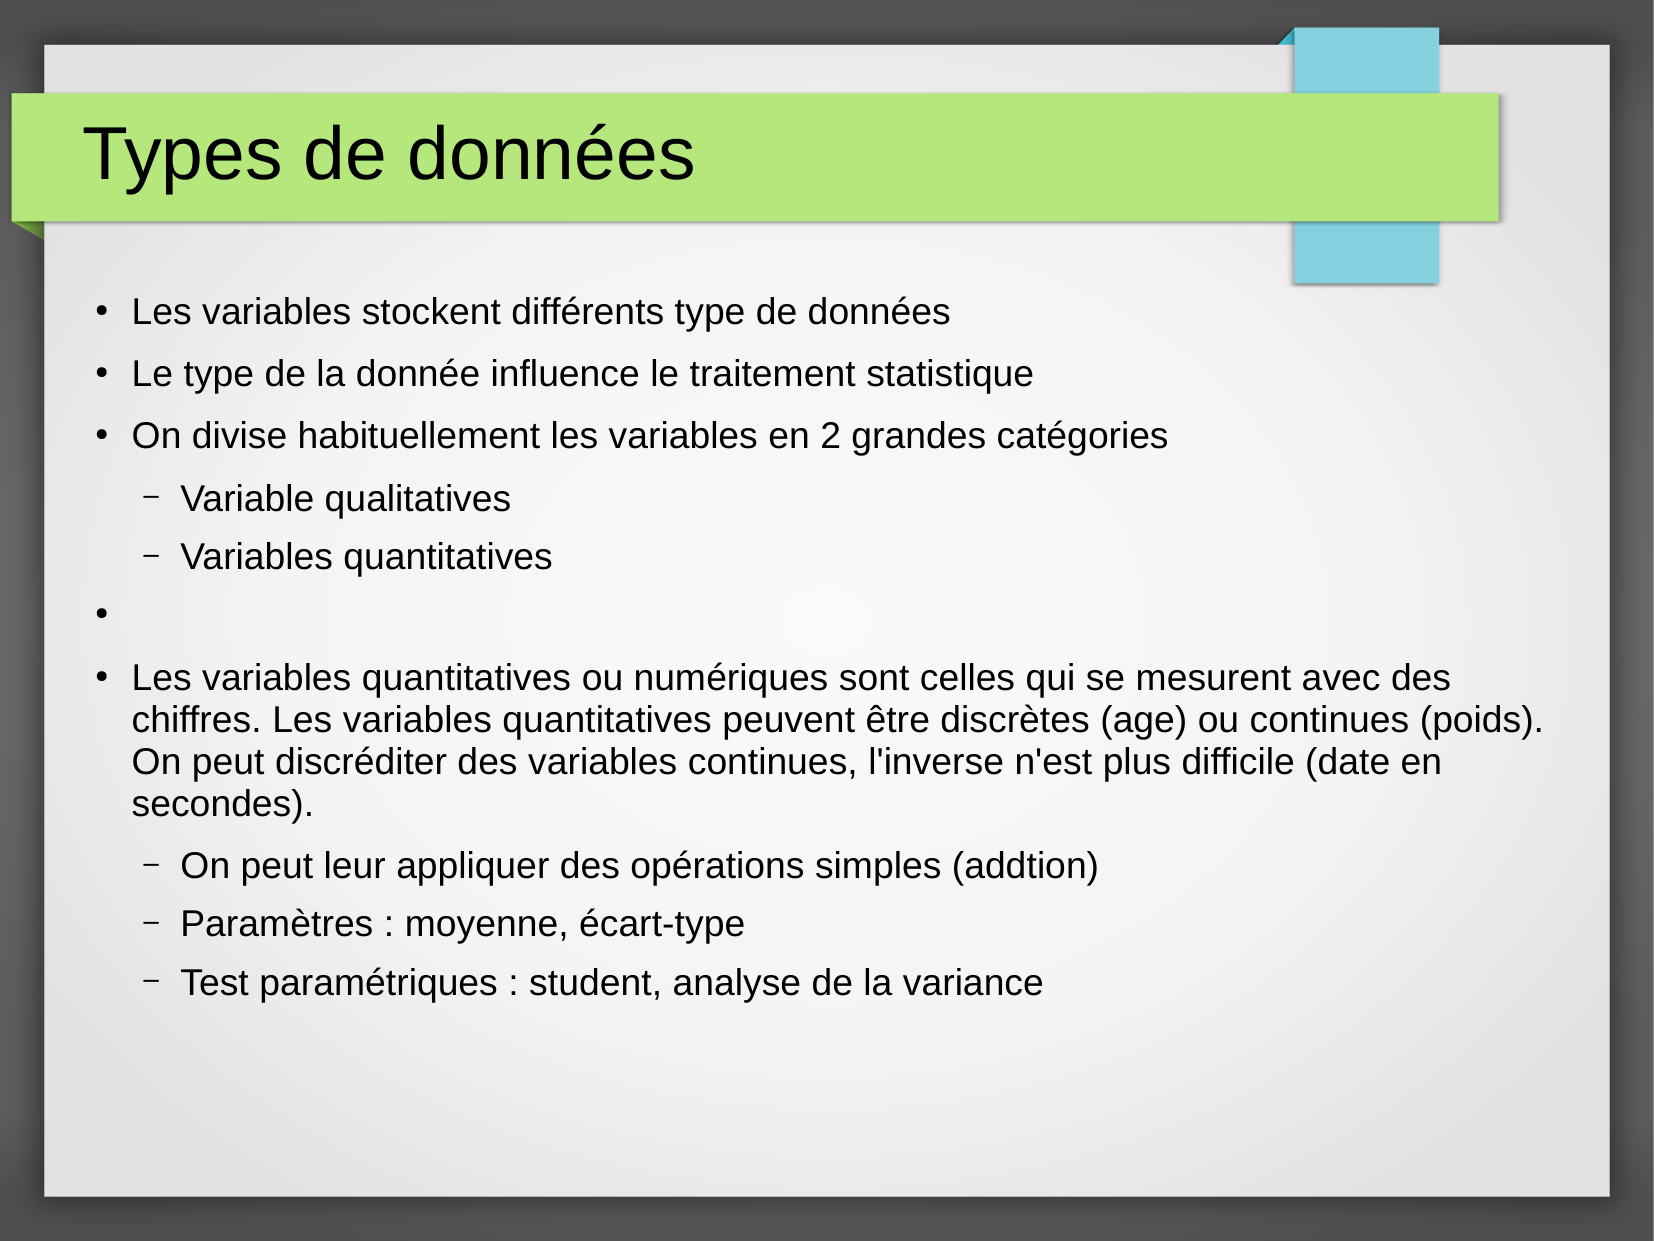

# Types de données
Les variables stockent différents type de données
Le type de la donnée influence le traitement statistique
On divise habituellement les variables en 2 grandes catégories
Variable qualitatives
Variables quantitatives
Les variables quantitatives ou numériques sont celles qui se mesurent avec des chiffres. Les variables quantitatives peuvent être discrètes (age) ou continues (poids). On peut discréditer des variables continues, l'inverse n'est plus difficile (date en secondes).
On peut leur appliquer des opérations simples (addtion)
Paramètres : moyenne, écart-type
Test paramétriques : student, analyse de la variance